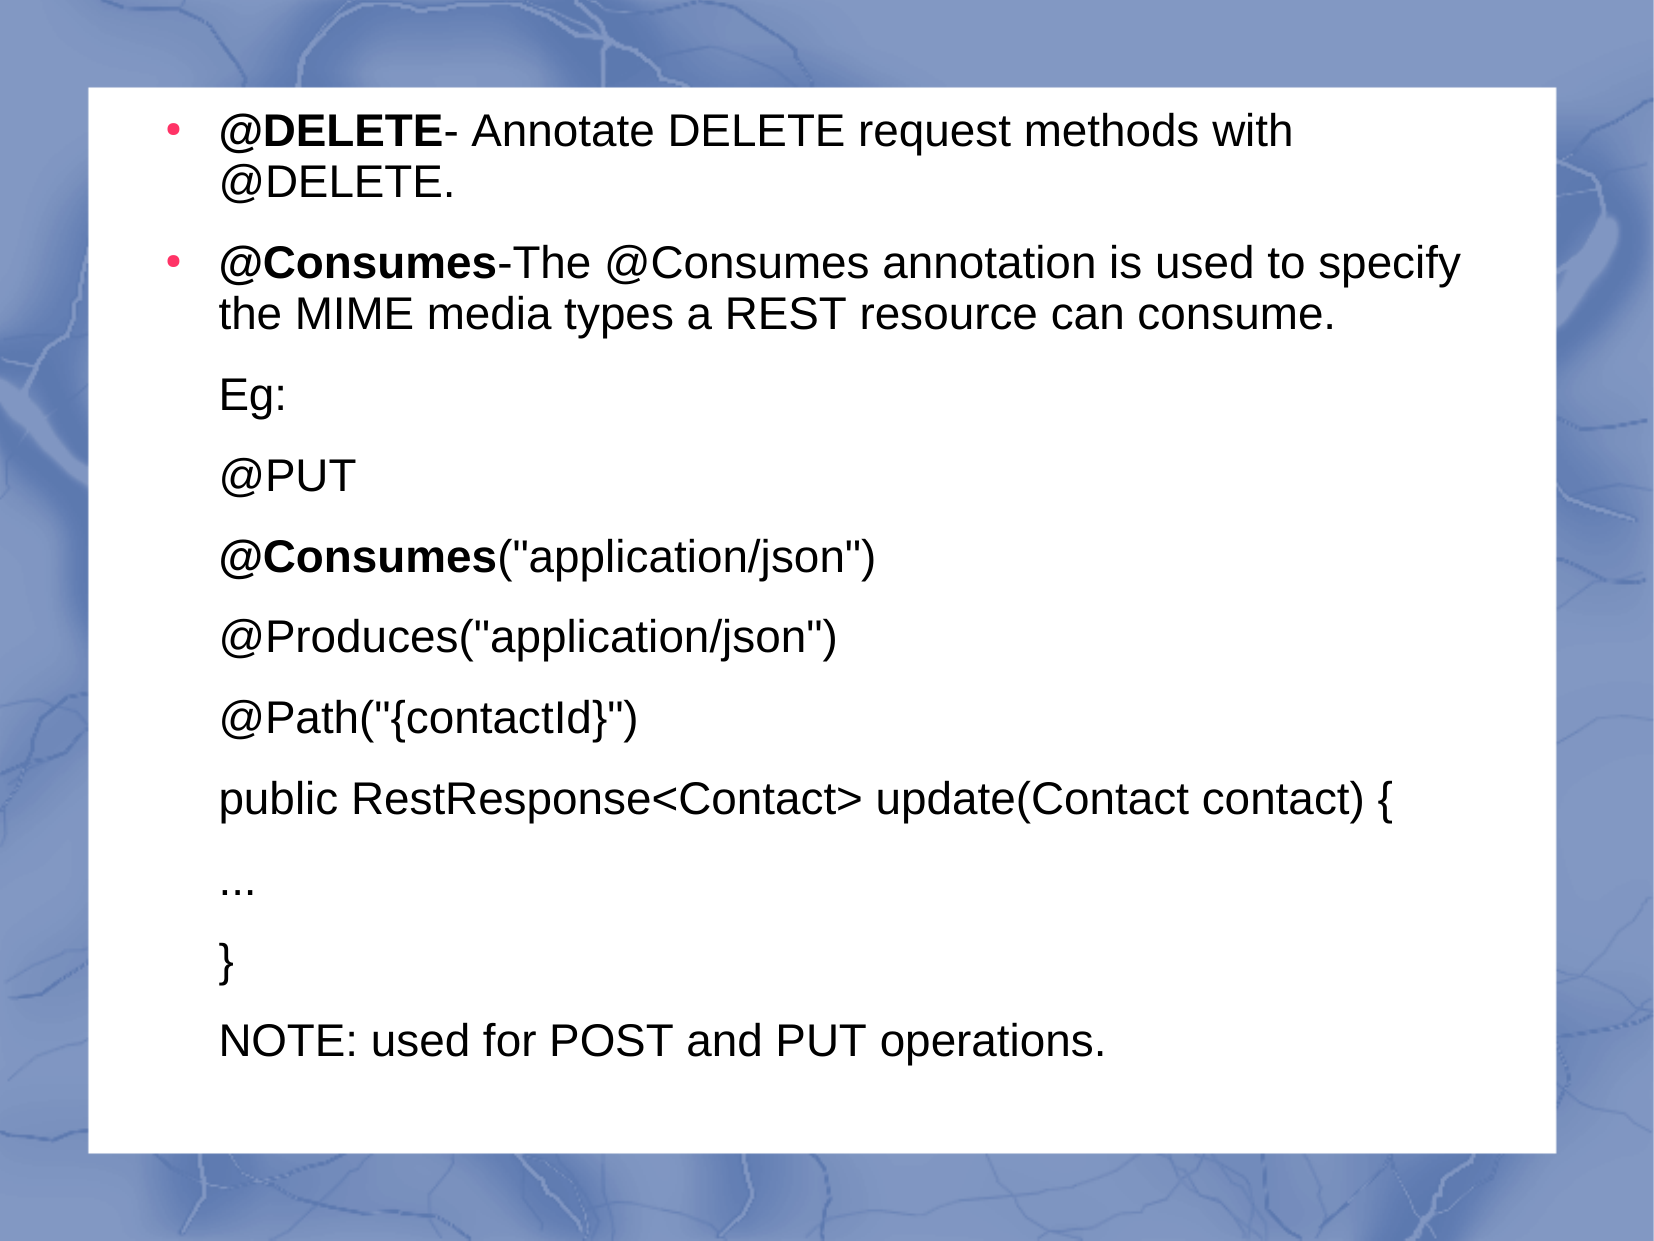

# @DELETE- Annotate DELETE request methods with @DELETE.
@Consumes-The @Consumes annotation is used to specify the MIME media types a REST resource can consume.
Eg:
@PUT
@Consumes("application/json")
@Produces("application/json")
@Path("{contactId}")
public RestResponse<Contact> update(Contact contact) {
...
}
NOTE: used for POST and PUT operations.